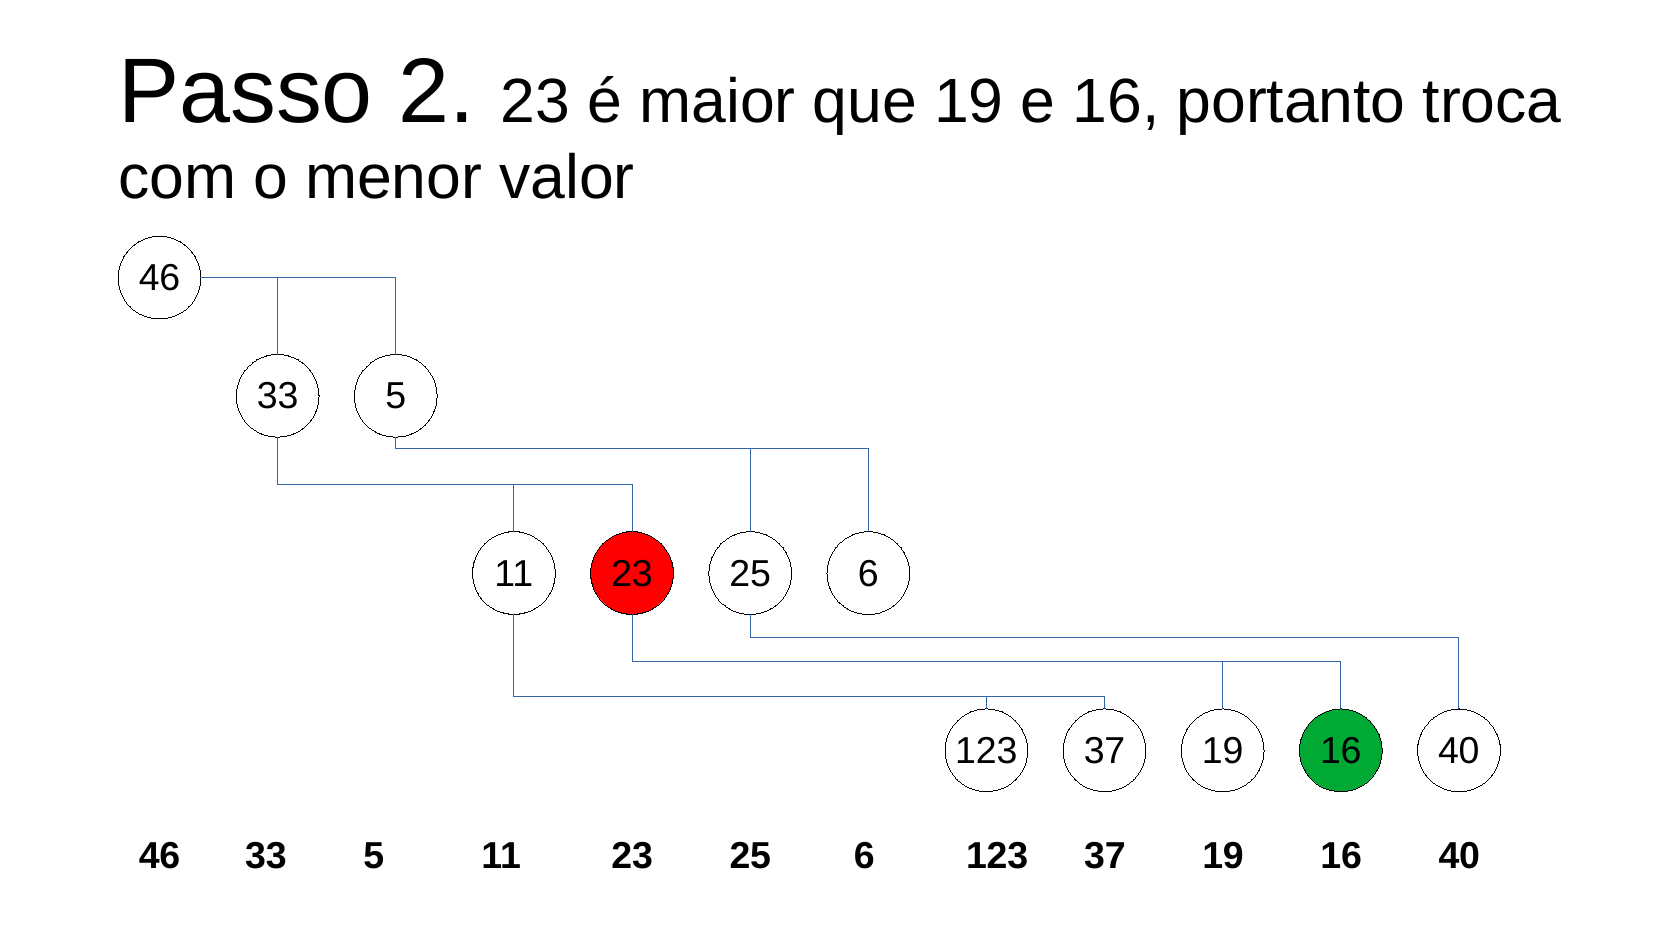

# Passo 2. 23 é maior que 19 e 16, portanto troca com o menor valor
46
33
5
11
23
25
6
123
37
19
16
40
46
33
5
11
23
25
6
123
37
19
16
40